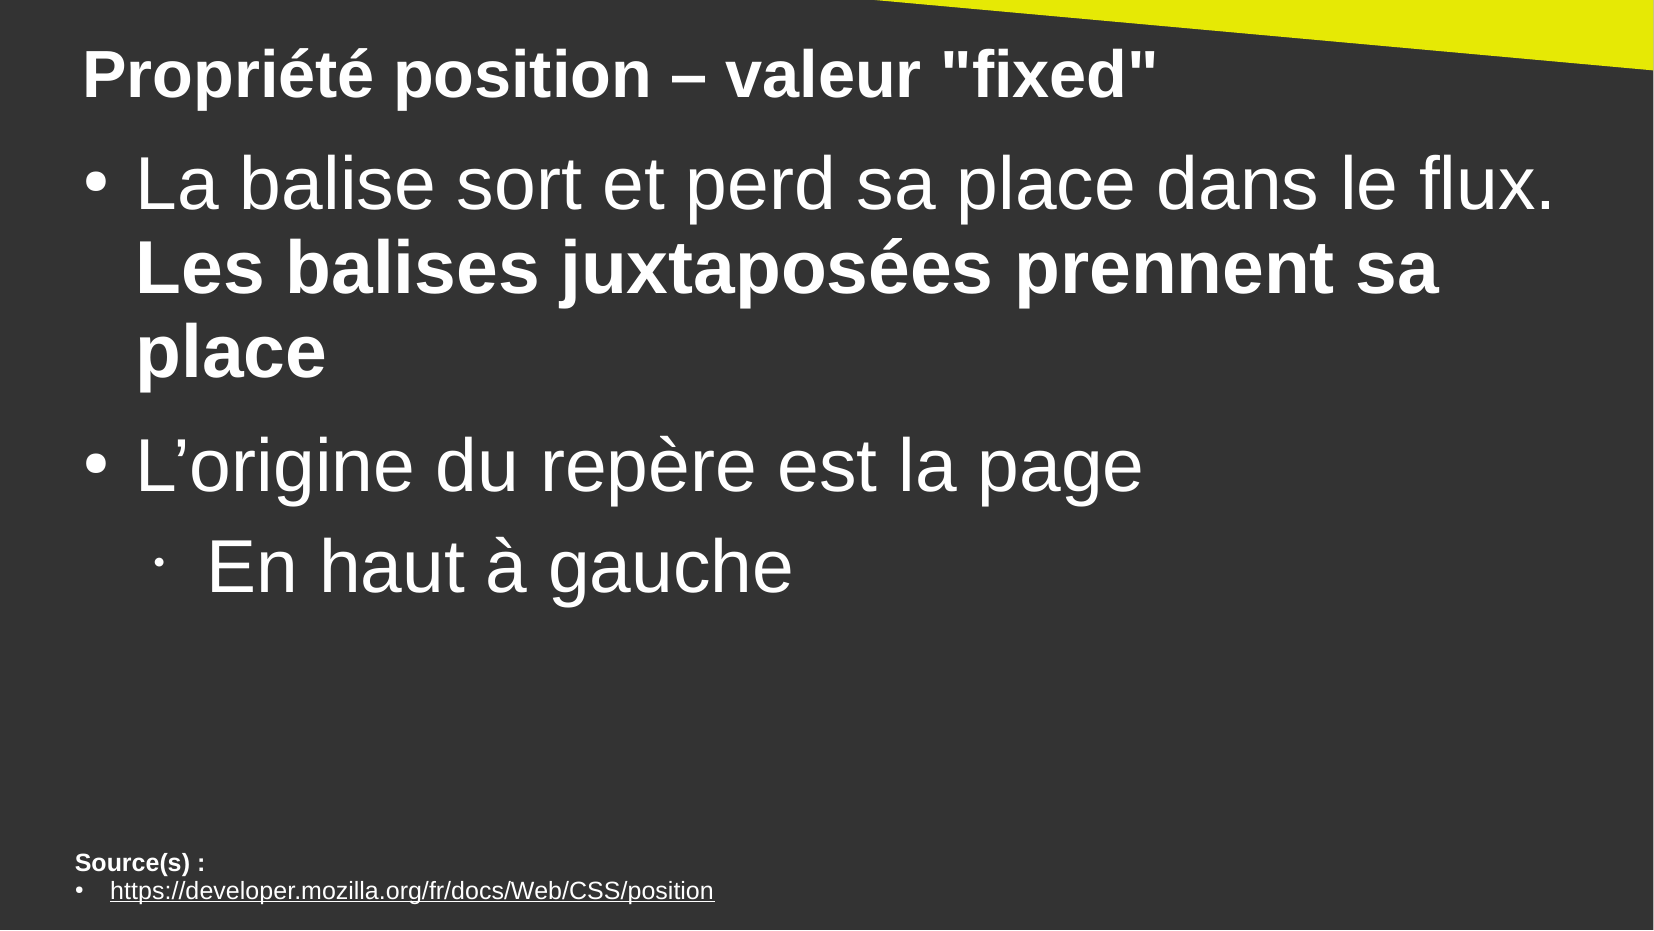

# Propriété position – valeur "fixed"
La balise sort et perd sa place dans le flux. Les balises juxtaposées prennent sa place
L’origine du repère est la page
En haut à gauche
Source(s) :
https://developer.mozilla.org/fr/docs/Web/CSS/position